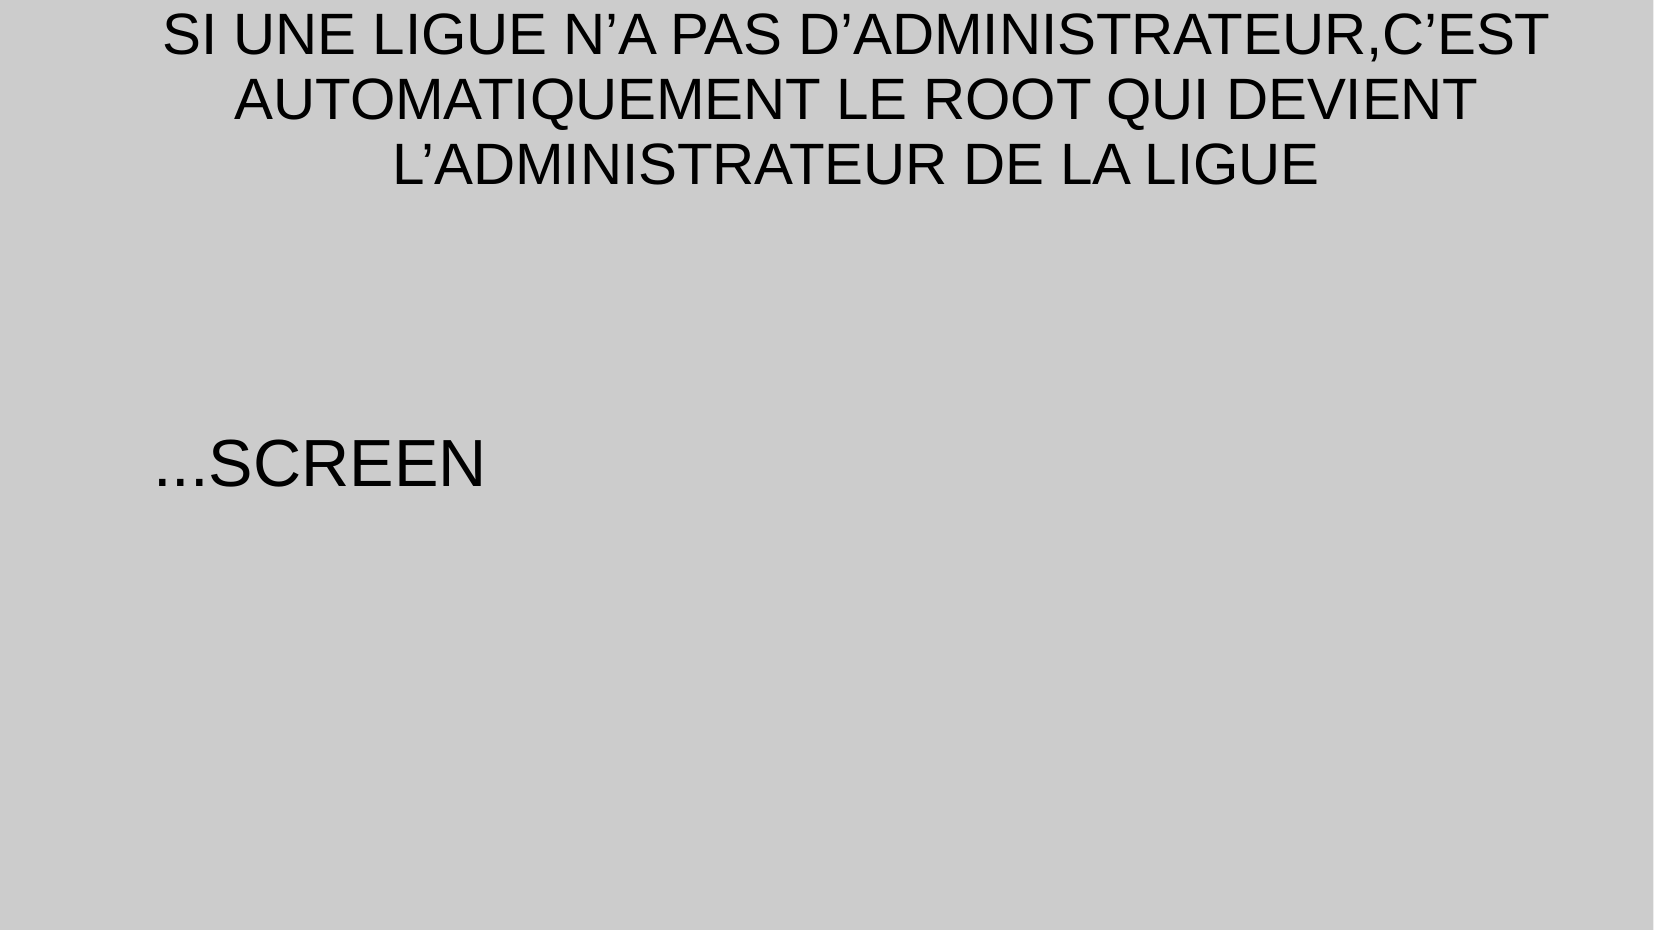

# SI UNE LIGUE N’A PAS D’ADMINISTRATEUR,C’EST AUTOMATIQUEMENT LE ROOT QUI DEVIENT L’ADMINISTRATEUR DE LA LIGUE
...SCREEN